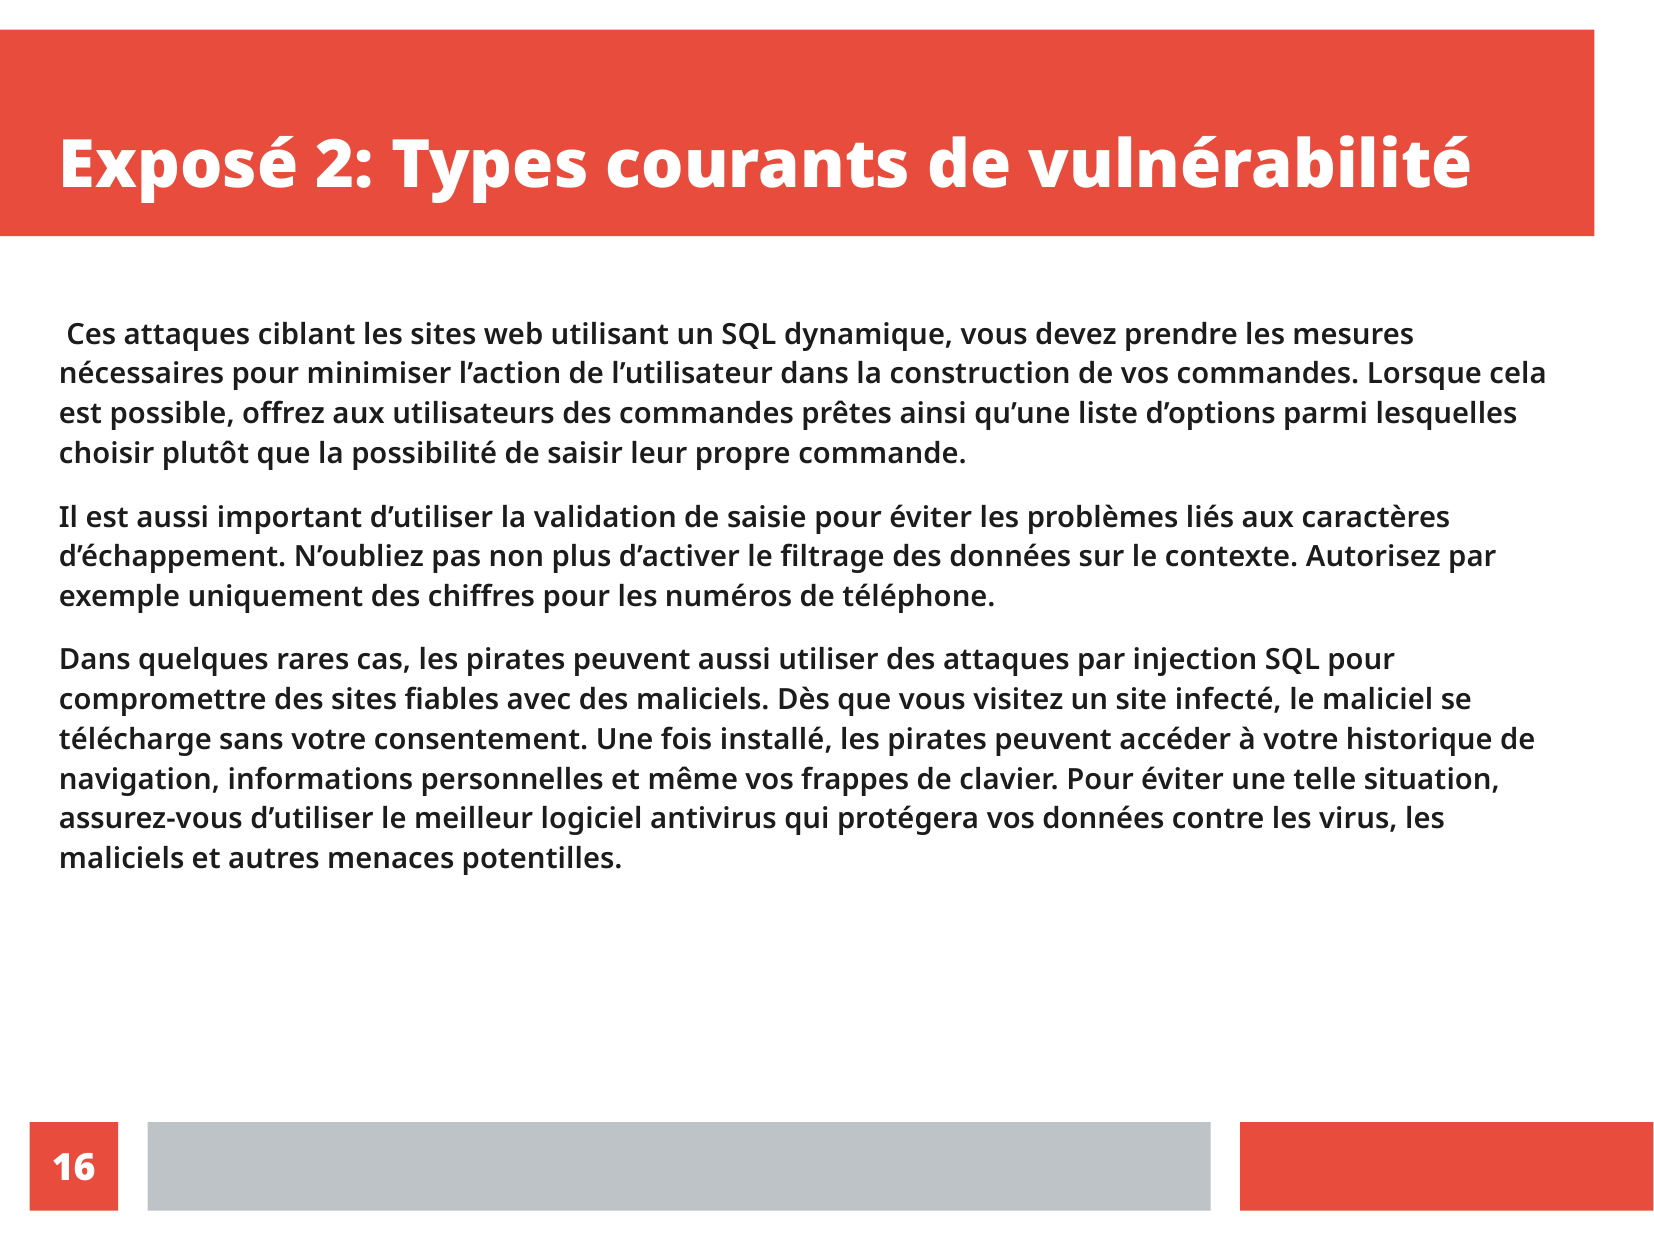

# Exposé 2: Types courants de vulnérabilité
 Ces attaques ciblant les sites web utilisant un SQL dynamique, vous devez prendre les mesures nécessaires pour minimiser l’action de l’utilisateur dans la construction de vos commandes. Lorsque cela est possible, offrez aux utilisateurs des commandes prêtes ainsi qu’une liste d’options parmi lesquelles choisir plutôt que la possibilité de saisir leur propre commande.
Il est aussi important d’utiliser la validation de saisie pour éviter les problèmes liés aux caractères d’échappement. N’oubliez pas non plus d’activer le filtrage des données sur le contexte. Autorisez par exemple uniquement des chiffres pour les numéros de téléphone.
Dans quelques rares cas, les pirates peuvent aussi utiliser des attaques par injection SQL pour compromettre des sites fiables avec des maliciels. Dès que vous visitez un site infecté, le maliciel se télécharge sans votre consentement. Une fois installé, les pirates peuvent accéder à votre historique de navigation, informations personnelles et même vos frappes de clavier. Pour éviter une telle situation, assurez-vous d’utiliser le meilleur logiciel antivirus qui protégera vos données contre les virus, les maliciels et autres menaces potentilles.
16